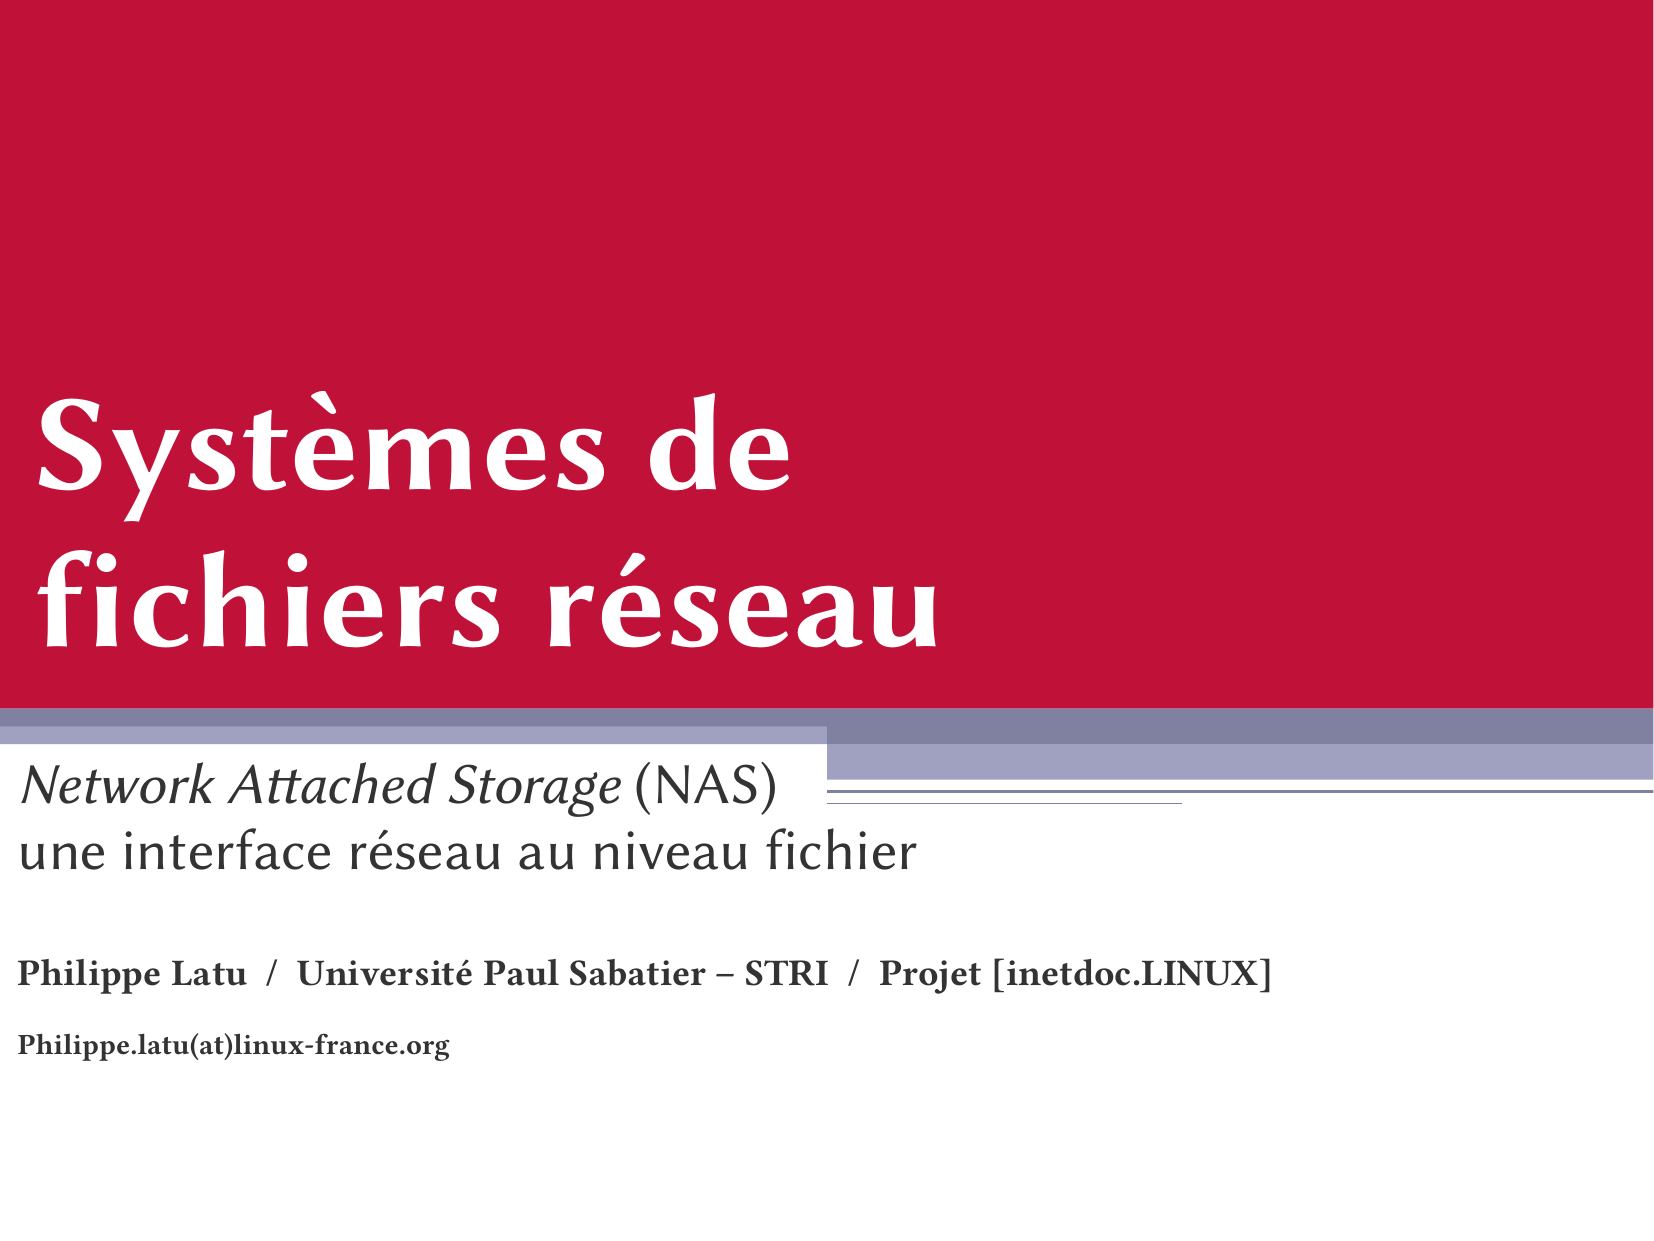

# Systèmes de fichiers réseau
Network Attached Storage (NAS)
une interface réseau au niveau fichier
Philippe Latu / Université Paul Sabatier – STRI / Projet [inetdoc.LINUX]
Philippe.latu(at)linux-france.org